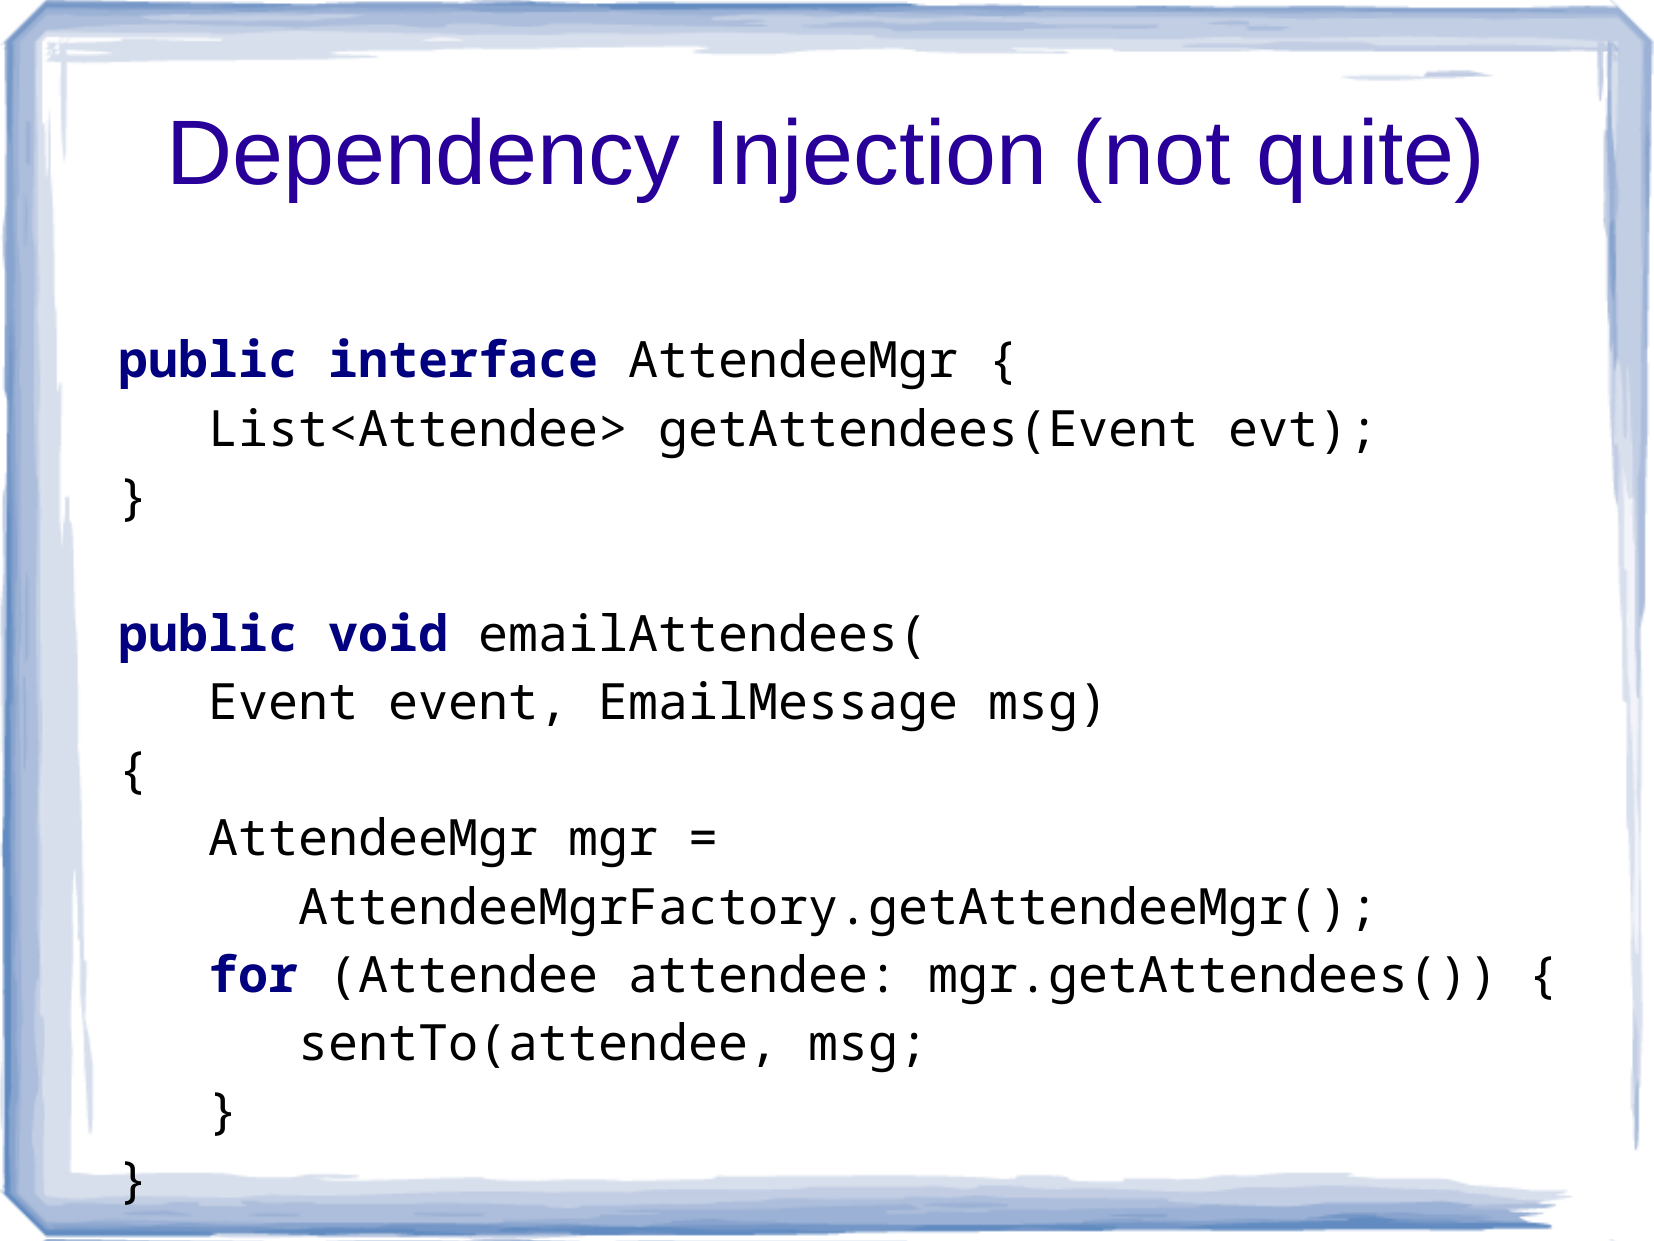

# Dependency Injection (not quite)
public interface AttendeeMgr {
 List<Attendee> getAttendees(Event evt);
}
public void emailAttendees(
 Event event, EmailMessage msg)
{
 AttendeeMgr mgr =
 AttendeeMgrFactory.getAttendeeMgr();
 for (Attendee attendee: mgr.getAttendees()) {
 sentTo(attendee, msg;
 }
}